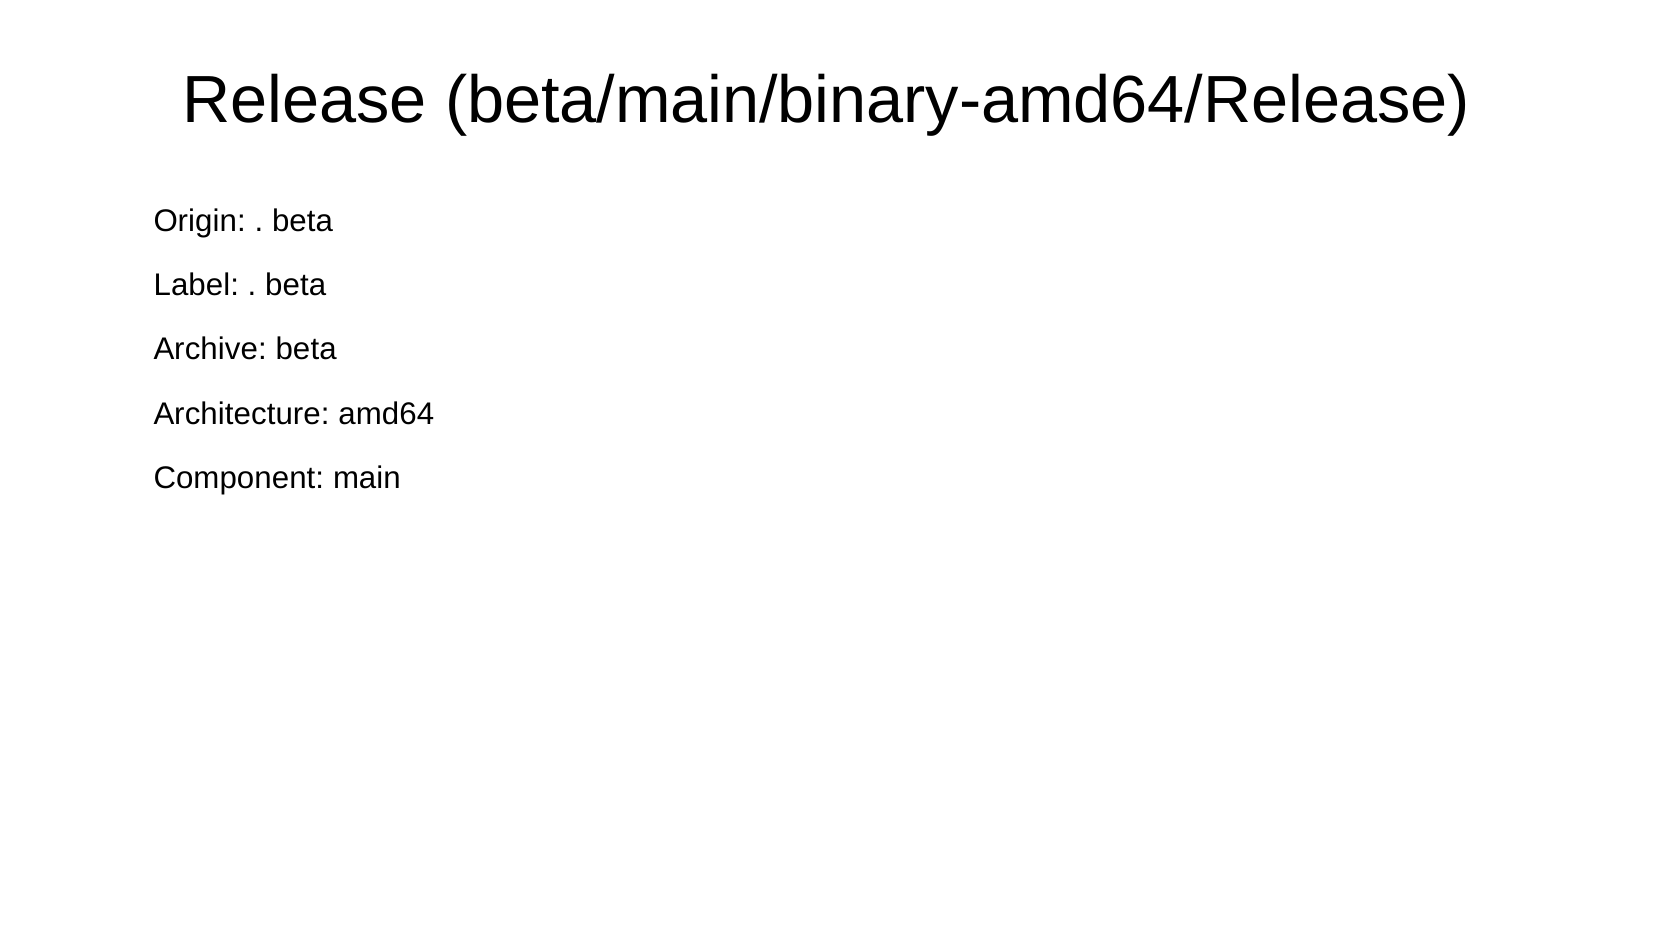

# Release (beta/main/binary-amd64/Release)
Origin: . beta
Label: . beta
Archive: beta
Architecture: amd64
Component: main